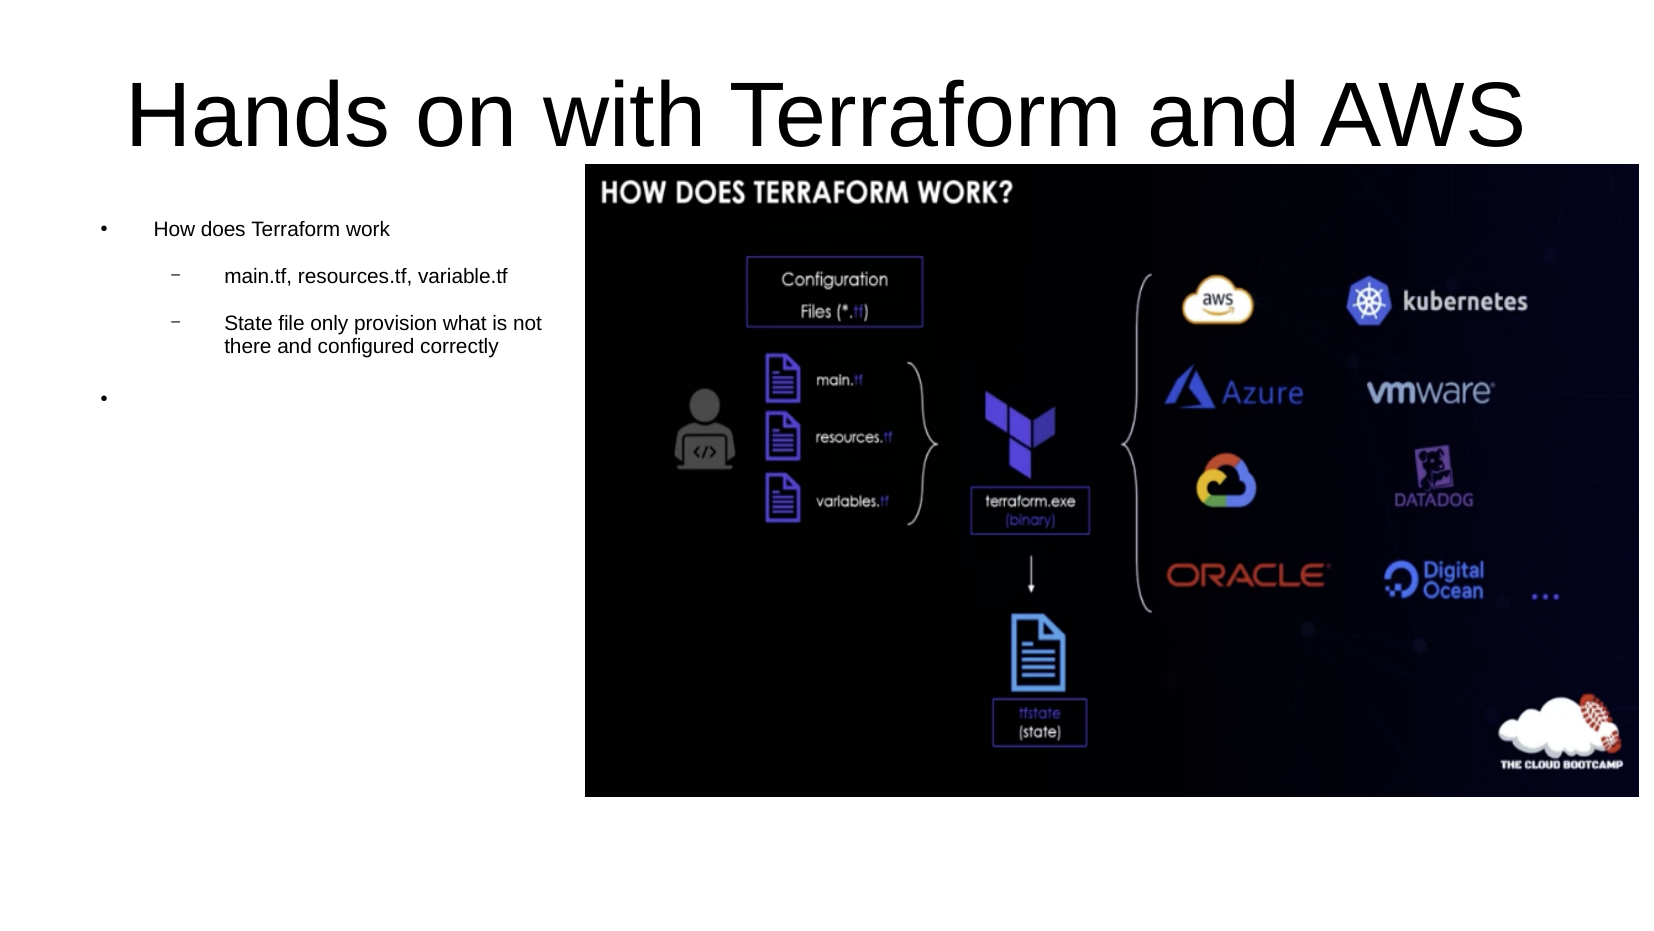

# Hands on with Terraform and AWS
How does Terraform work
main.tf, resources.tf, variable.tf
State file only provision what is not
there and configured correctly